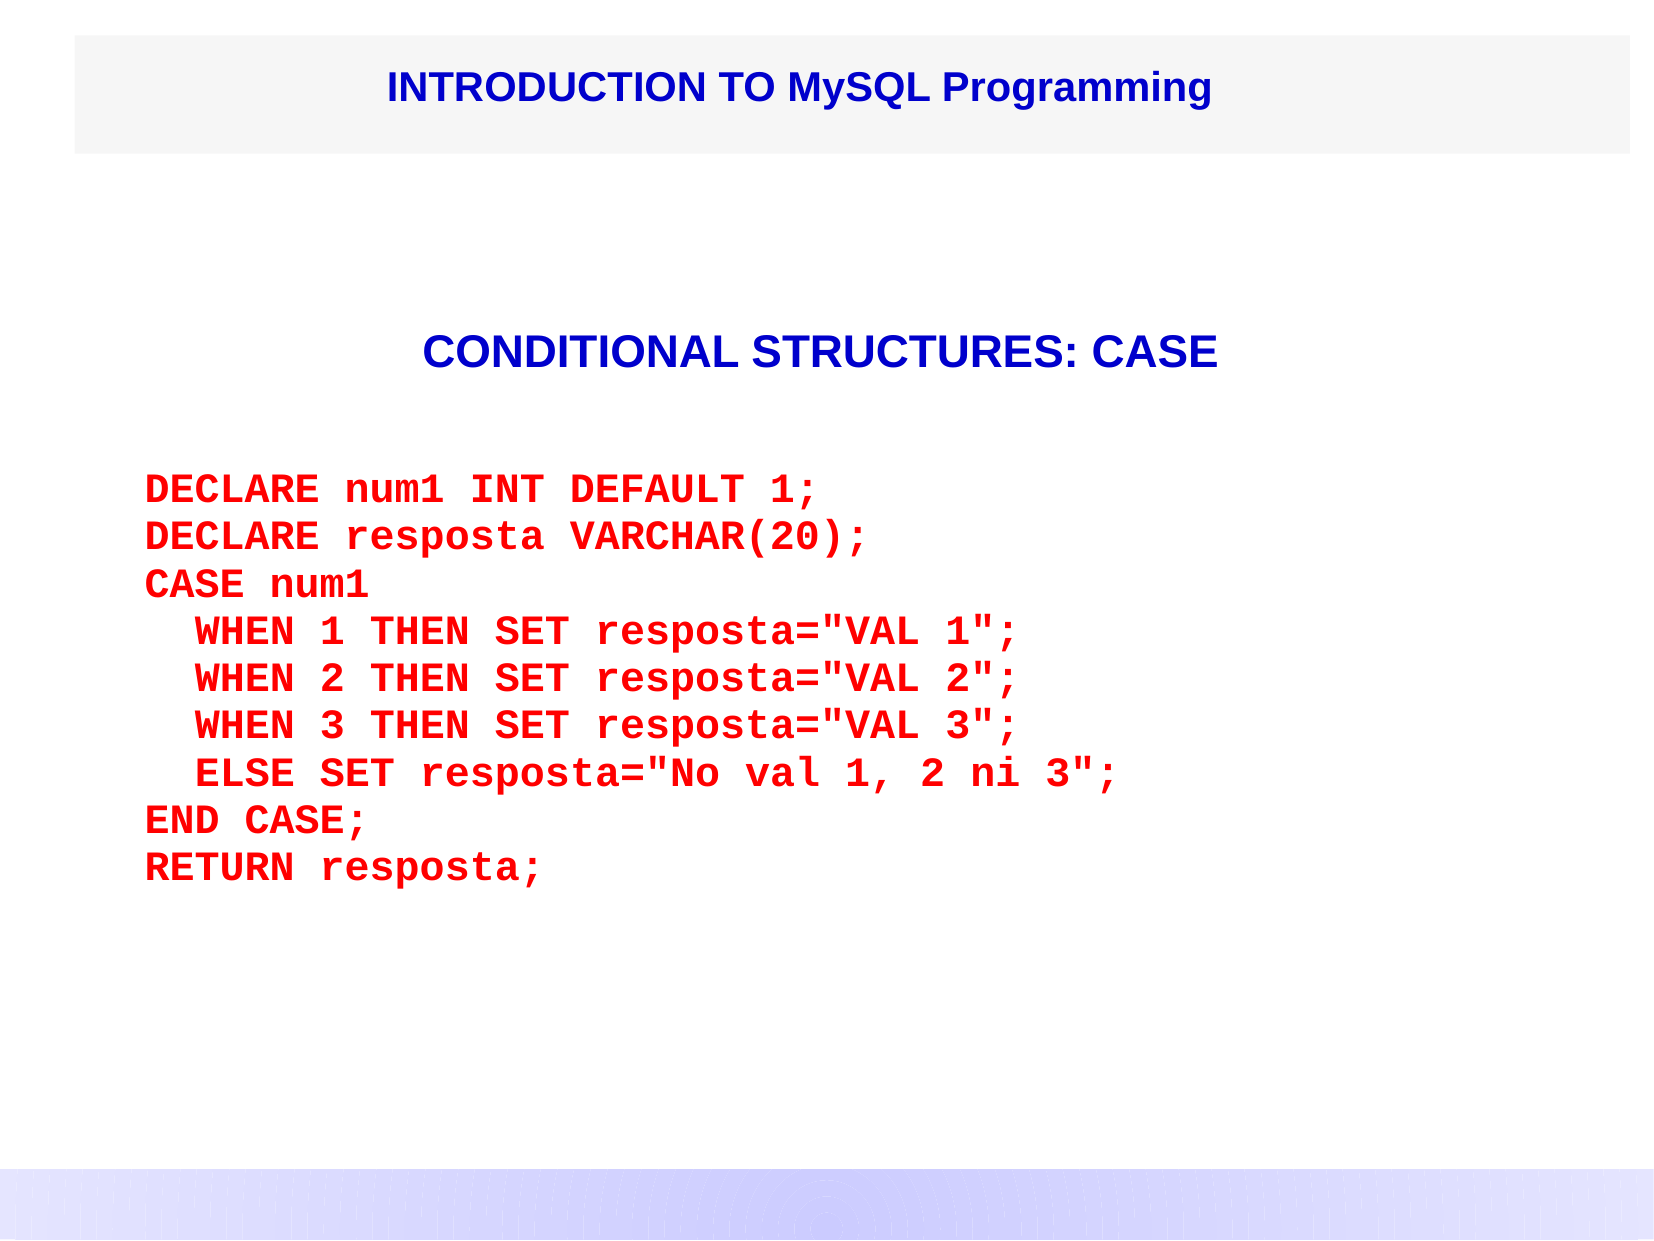

INTRODUCTION TO MySQL Programming
CONDITIONAL STRUCTURES: CASE
DECLARE num1 INT DEFAULT 1;
DECLARE resposta VARCHAR(20);
CASE num1
 WHEN 1 THEN SET resposta="VAL 1";
 WHEN 2 THEN SET resposta="VAL 2";
 WHEN 3 THEN SET resposta="VAL 3";
 ELSE SET resposta="No val 1, 2 ni 3";
END CASE;
RETURN resposta;